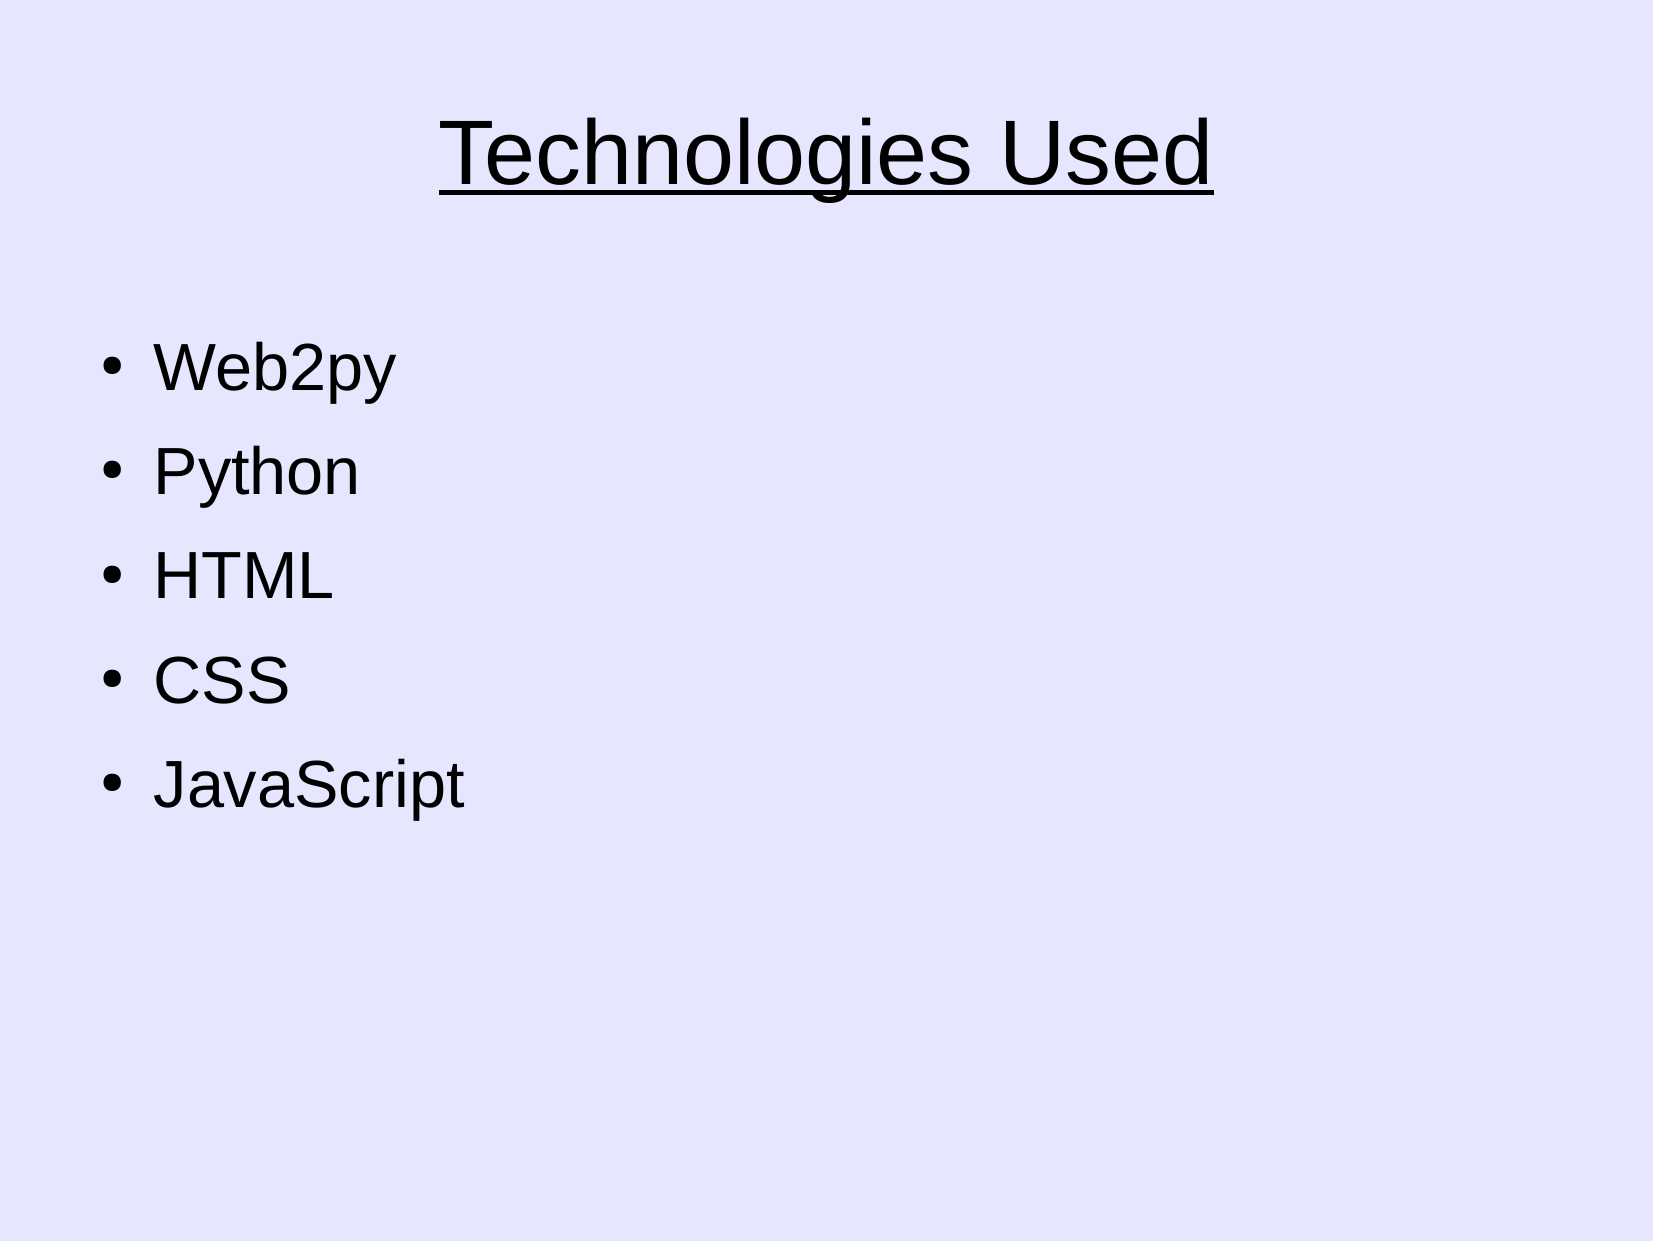

# Technologies Used
Web2py
Python
HTML
CSS
JavaScript